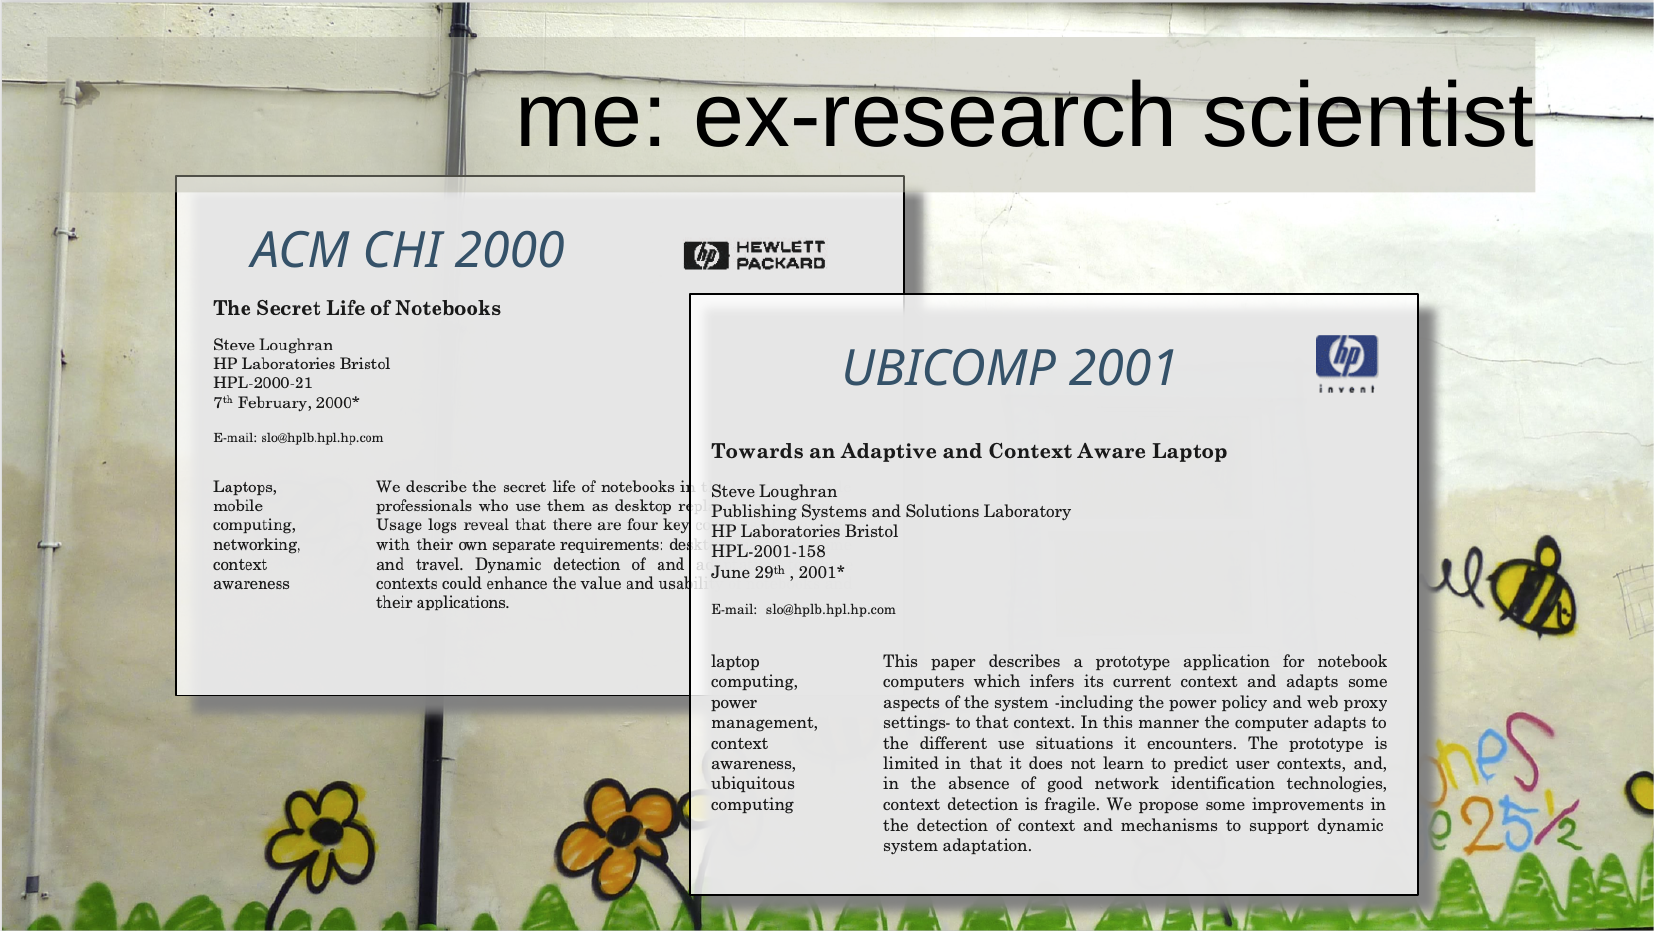

# me: ex-research scientist
ACM CHI 2000
UBICOMP 2001